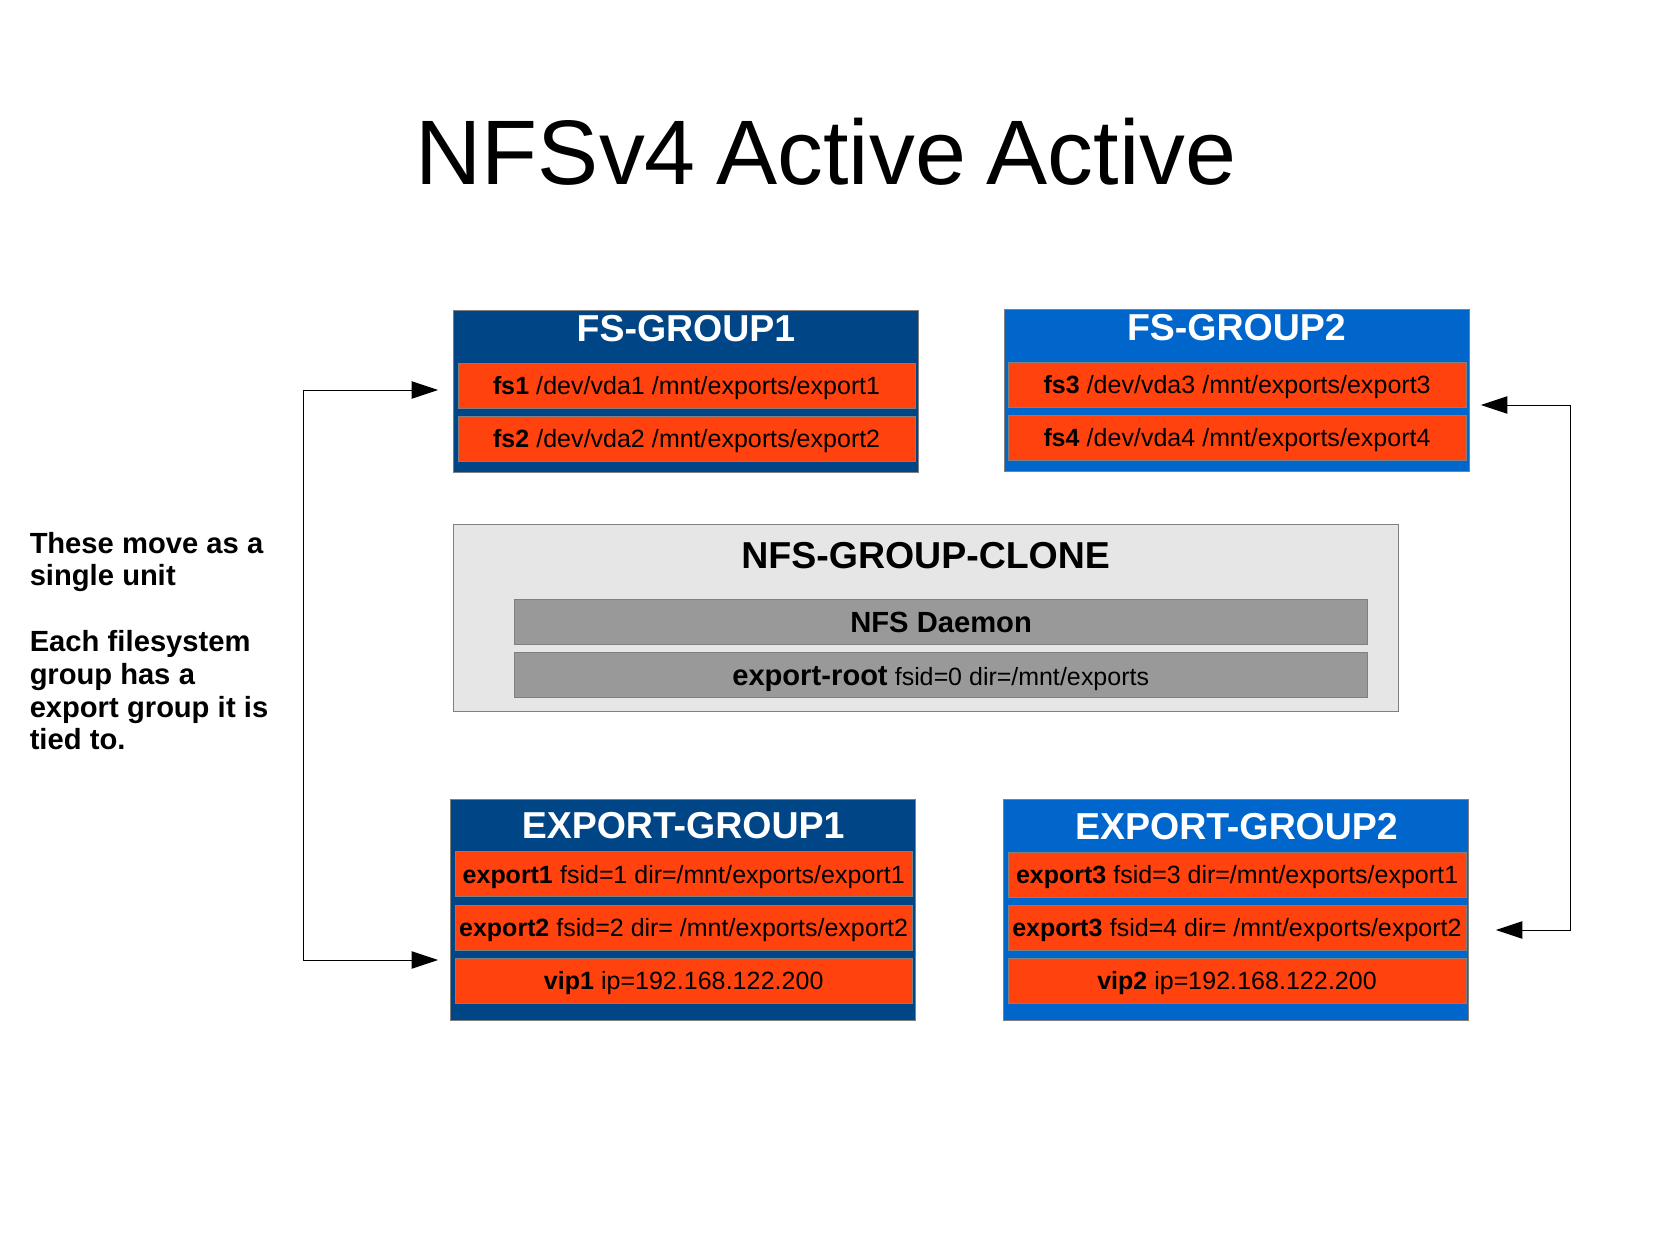

# NFSv4 Active Active
FS-GROUP2
FS-GROUP1
fs3 /dev/vda3 /mnt/exports/export3
fs1 /dev/vda1 /mnt/exports/export1
fs4 /dev/vda4 /mnt/exports/export4
fs2 /dev/vda2 /mnt/exports/export2
These move as a single unit
Each filesystem group has a export group it is tied to.
NFS-GROUP-CLONE
NFS Daemon
export-root fsid=0 dir=/mnt/exports
EXPORT-GROUP1
EXPORT-GROUP2
export1 fsid=1 dir=/mnt/exports/export1
export3 fsid=3 dir=/mnt/exports/export1
export2 fsid=2 dir= /mnt/exports/export2
export3 fsid=4 dir= /mnt/exports/export2
vip1 ip=192.168.122.200
vip2 ip=192.168.122.200